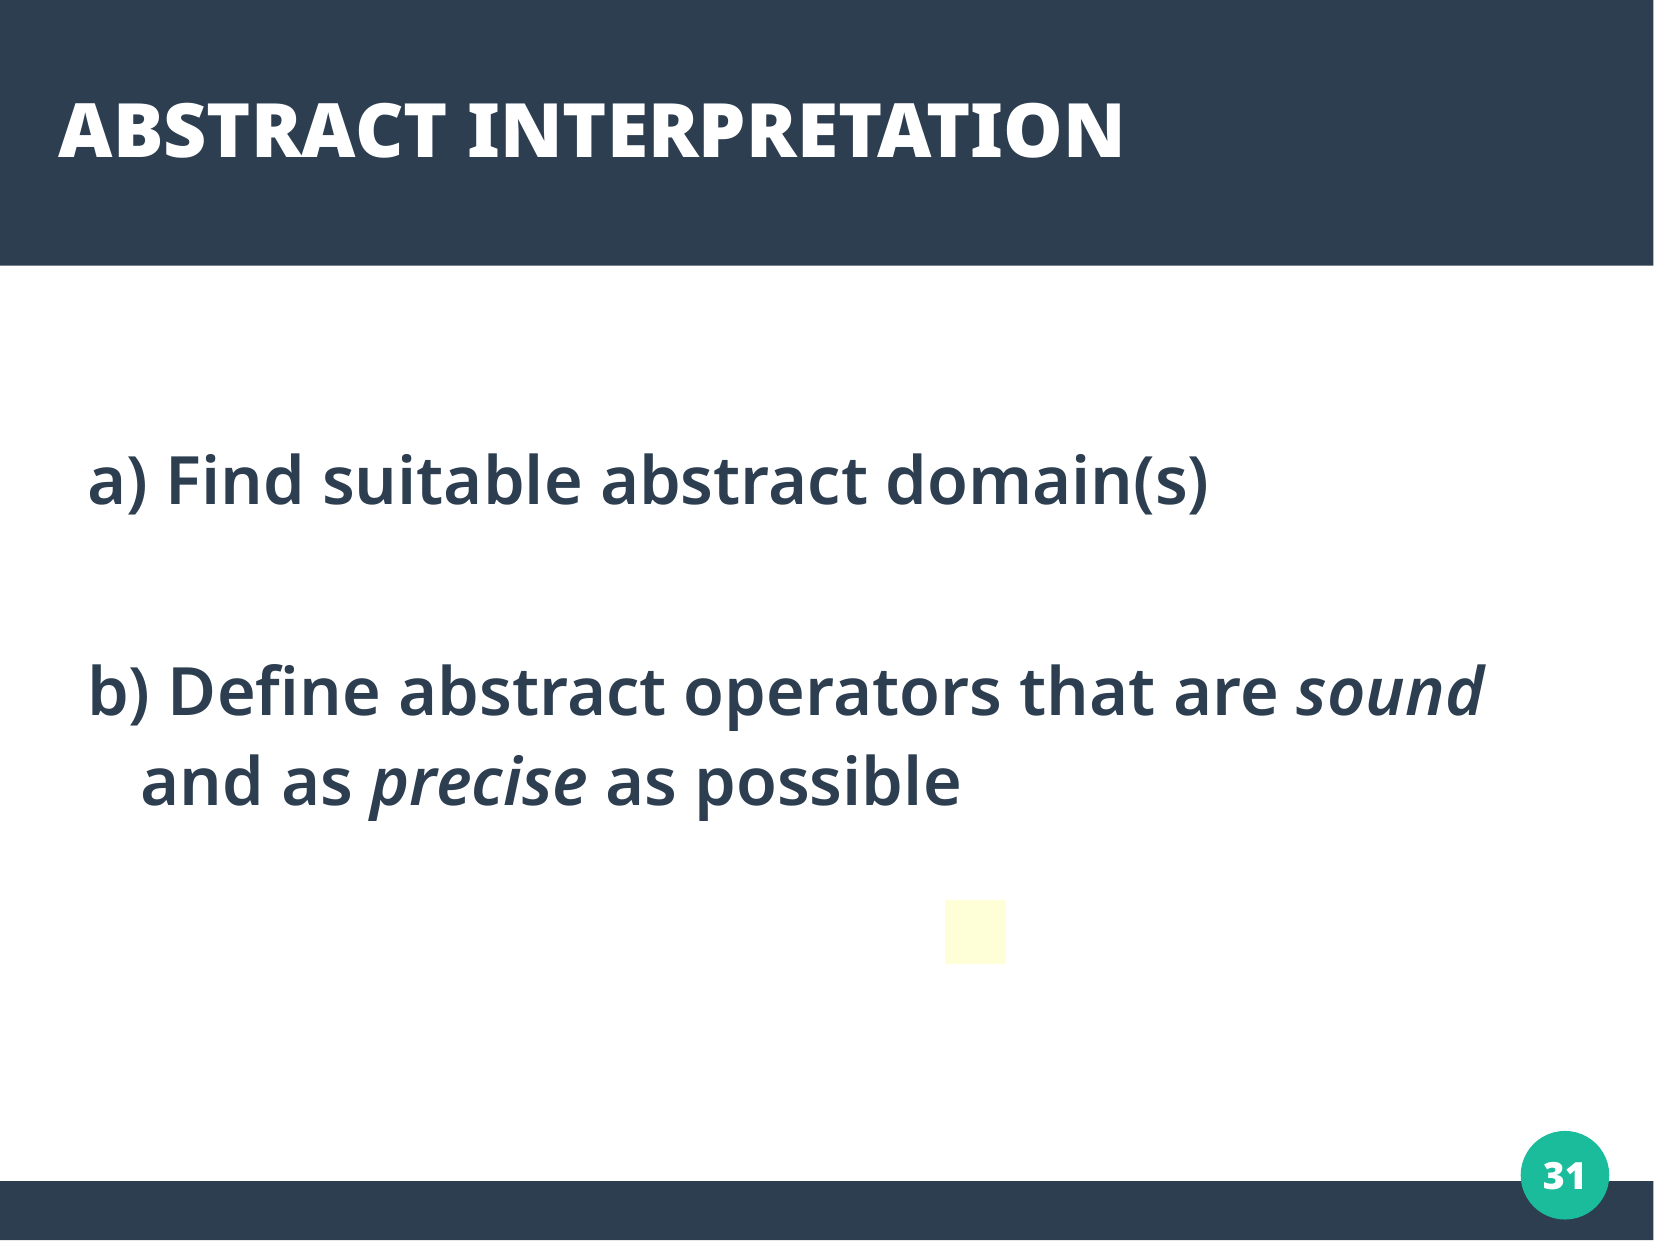

# ABSTRACT INTERPRETATION
 Find suitable abstract domain(s)
 Define abstract operators that are sound and as precise as possible
31